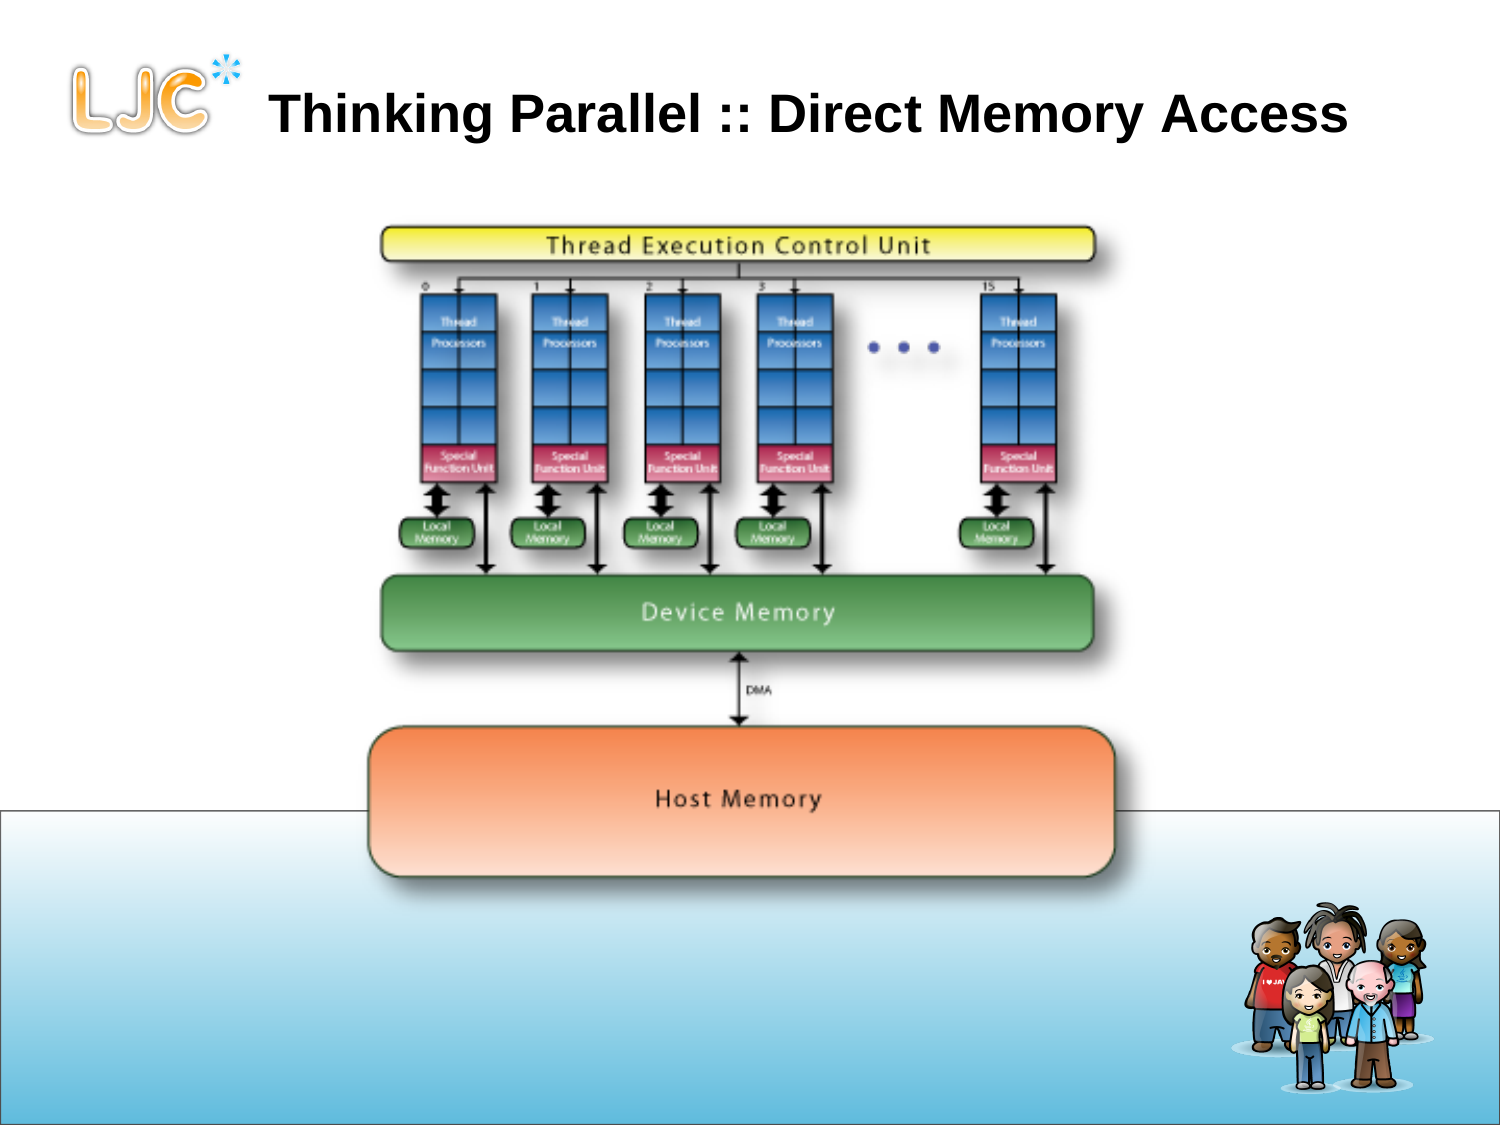

# Thinking Parallel :: Direct Memory Access